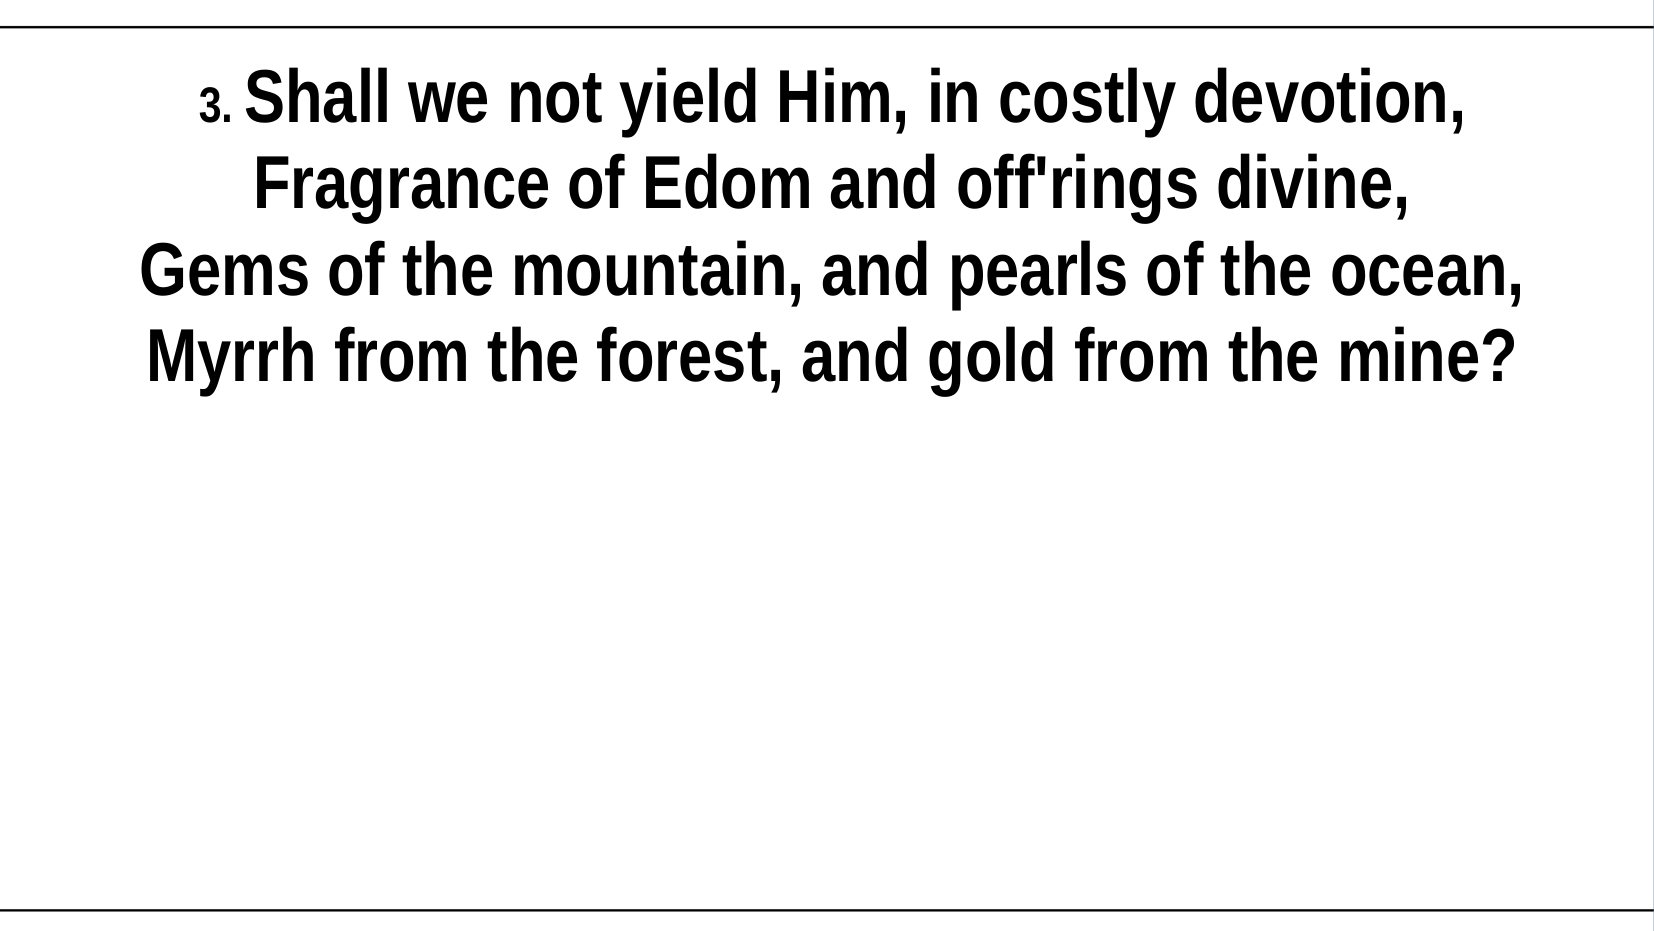

3. Shall we not yield Him, in costly devotion,
Fragrance of Edom and off'rings divine,
Gems of the mountain, and pearls of the ocean,
Myrrh from the forest, and gold from the mine?